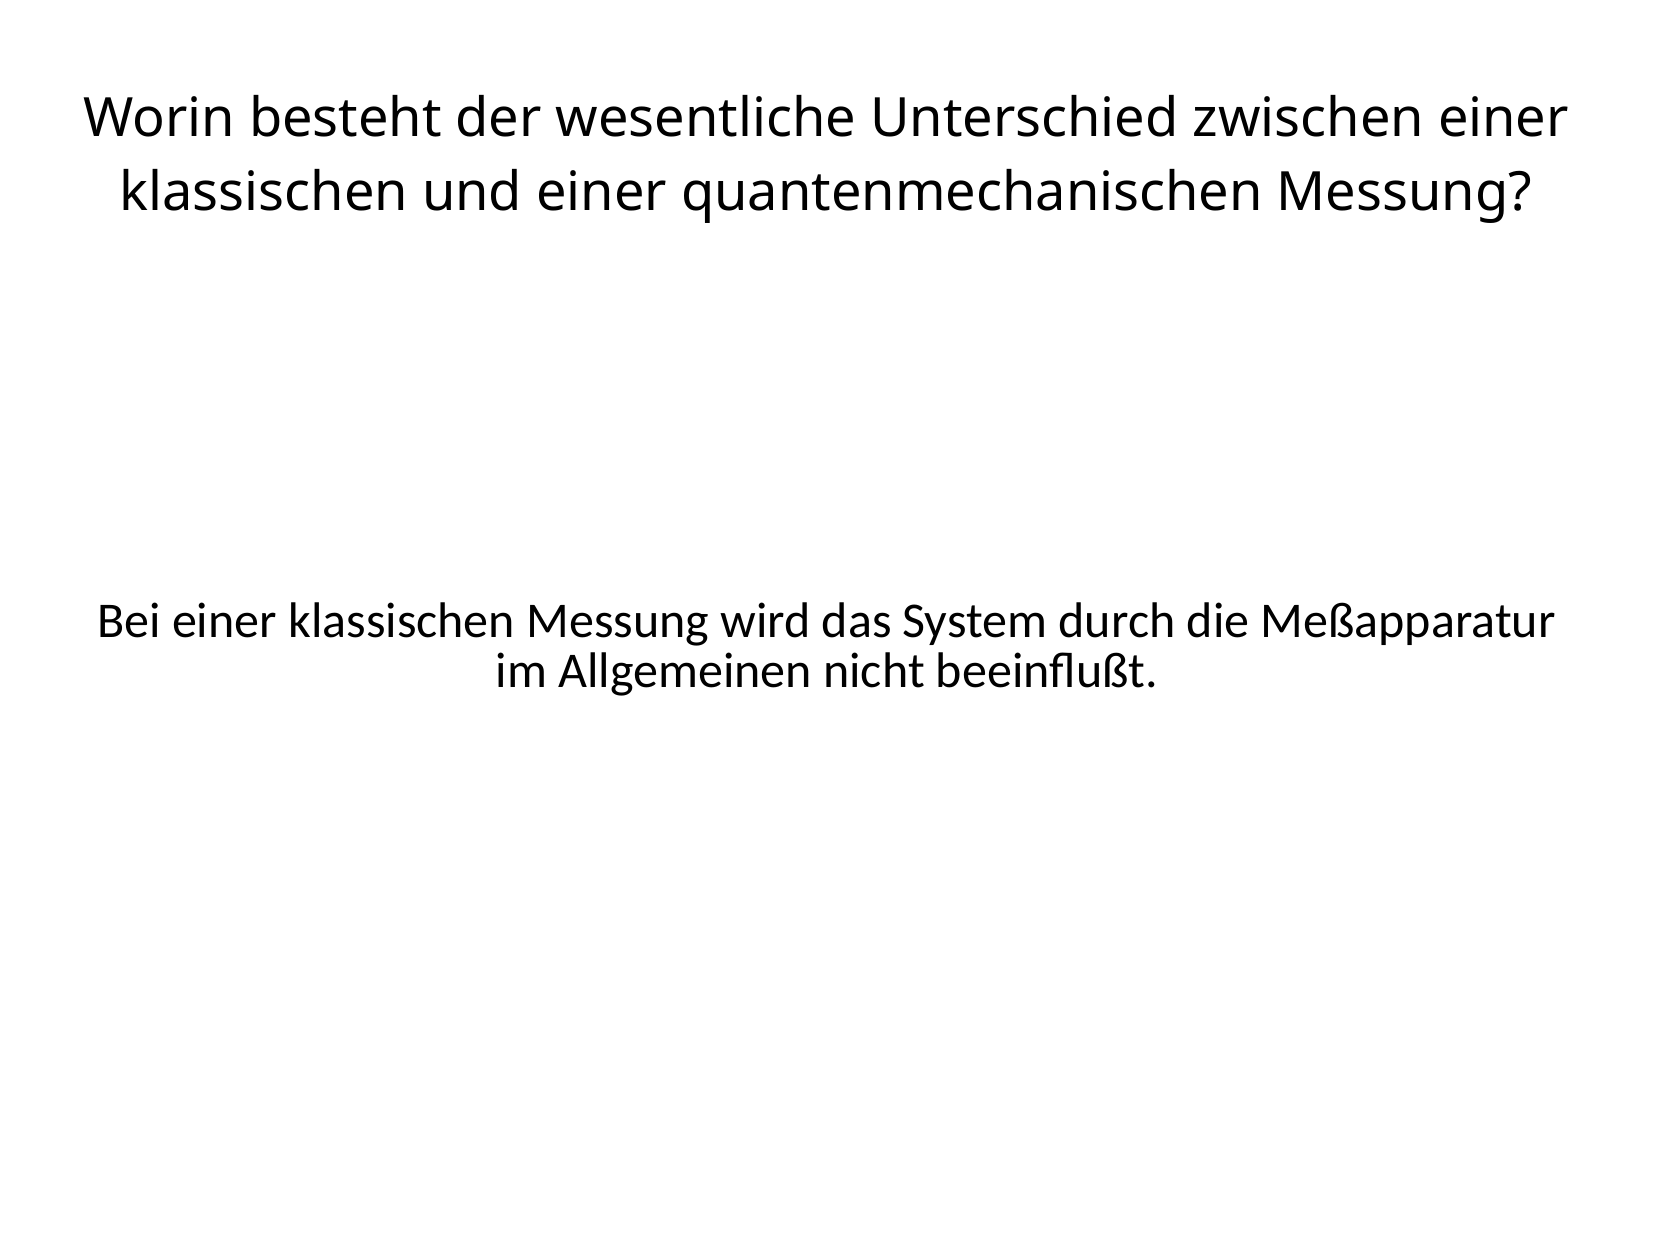

# Worin besteht der wesentliche Unterschied zwischen einer klassischen und einer quantenmechanischen Messung?
Bei einer klassischen Messung wird das System durch die Meßapparatur im Allgemeinen nicht beeinflußt.